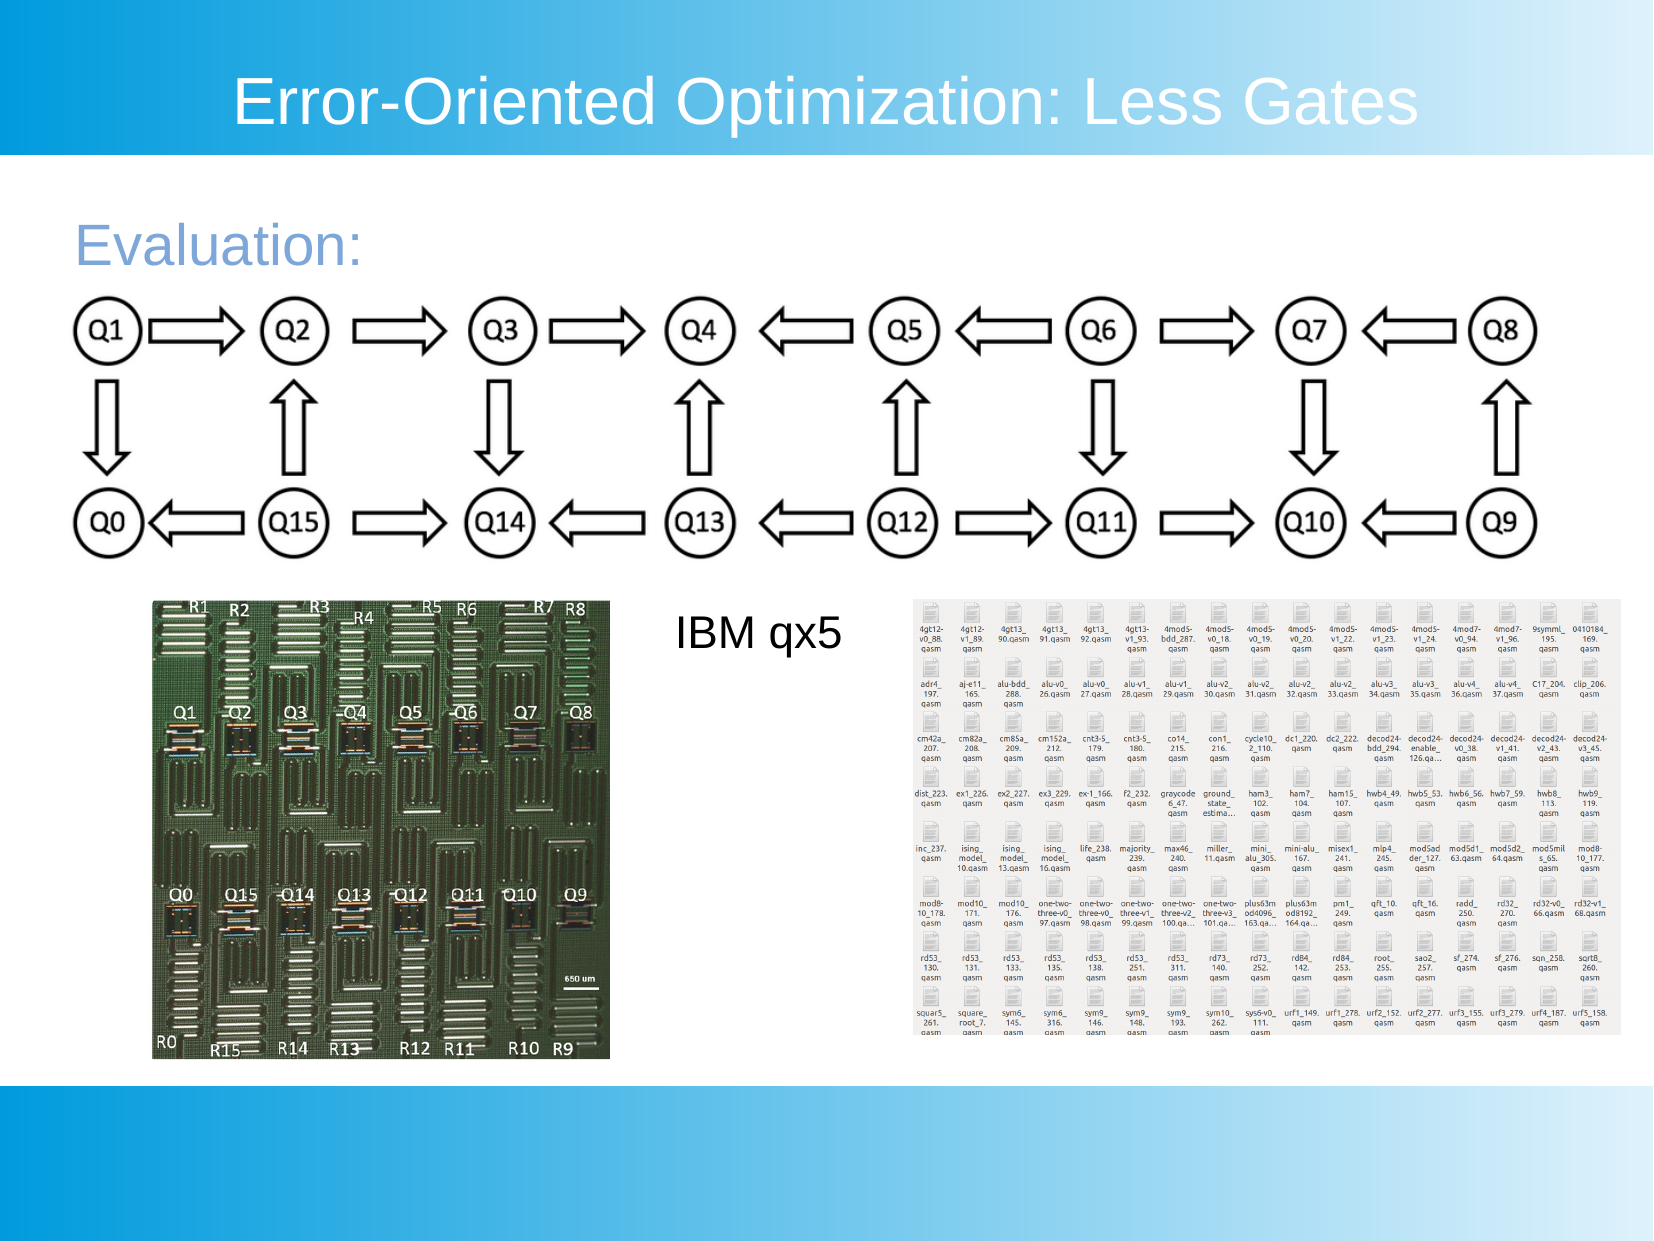

# Error-Oriented Optimization: Less Gates
Evaluation:
IBM qx5